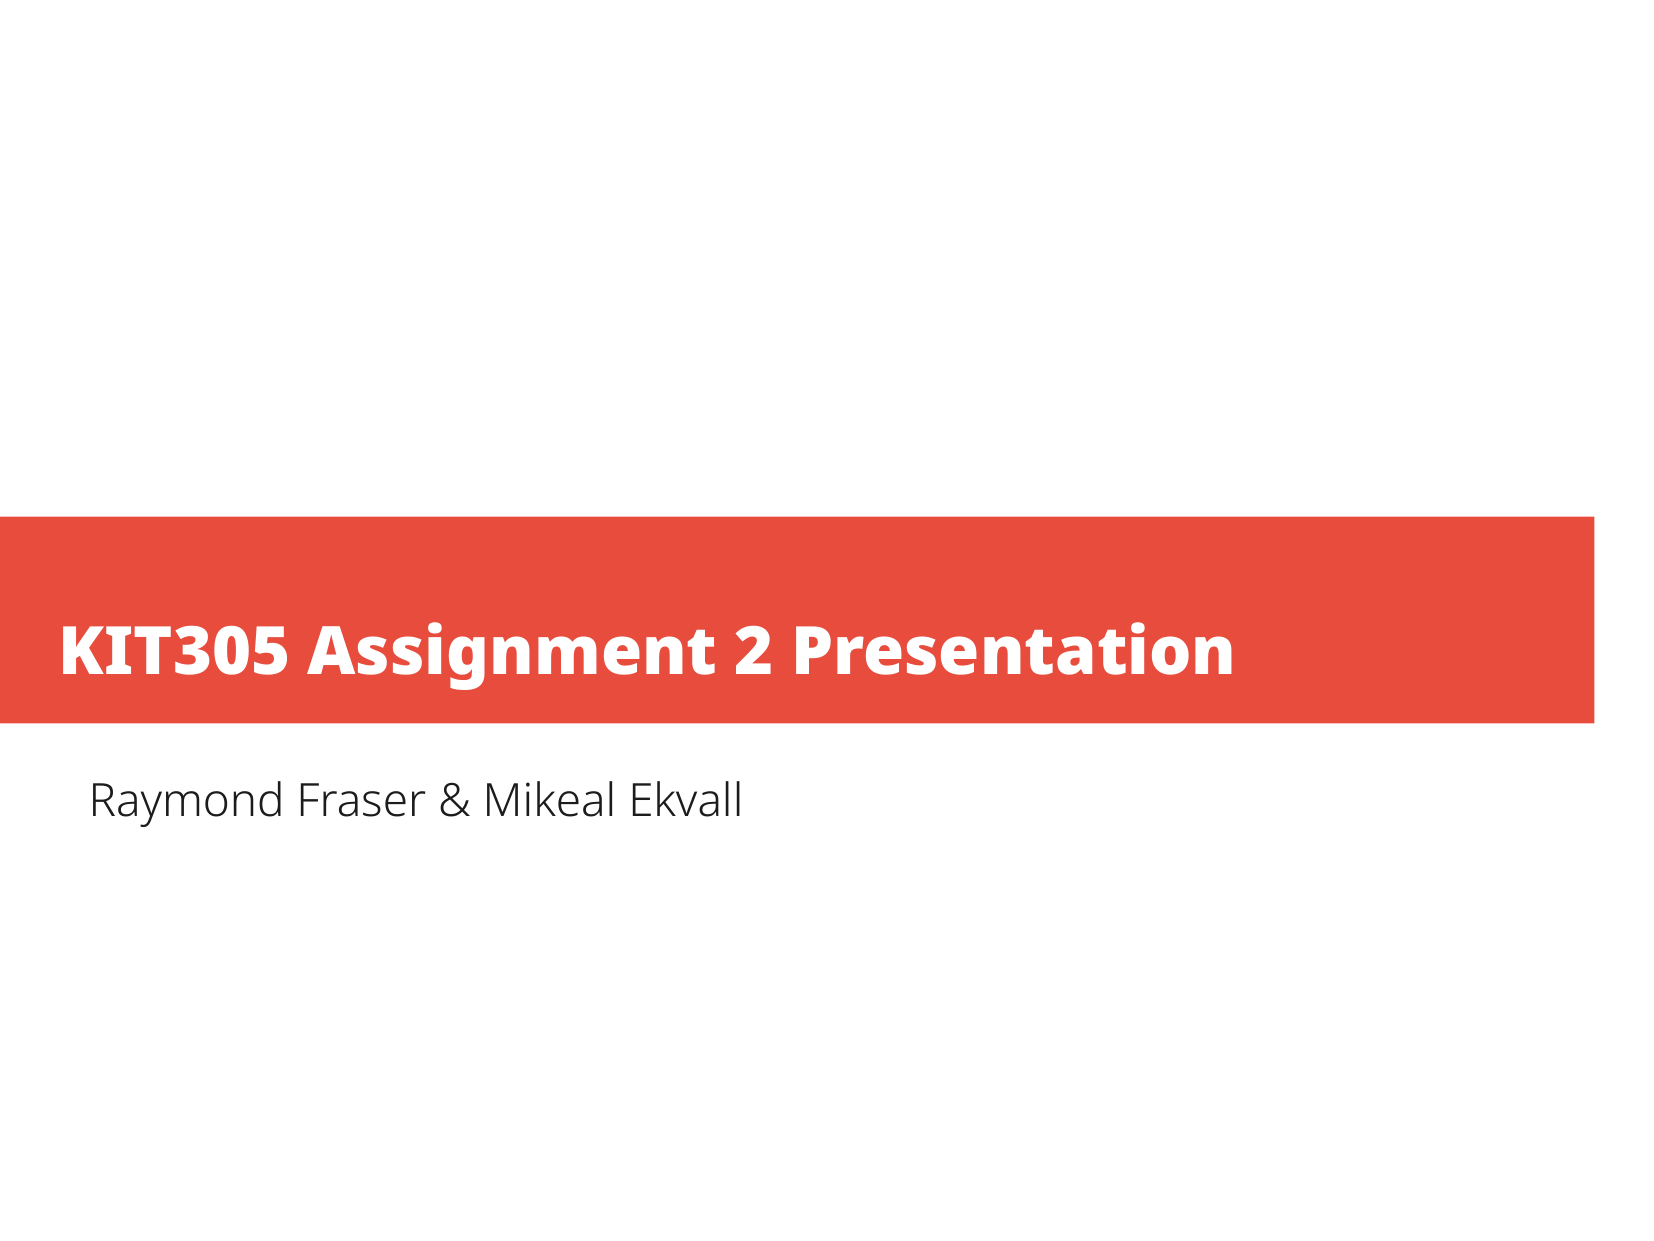

# KIT305 Assignment 2 Presentation
Raymond Fraser & Mikeal Ekvall